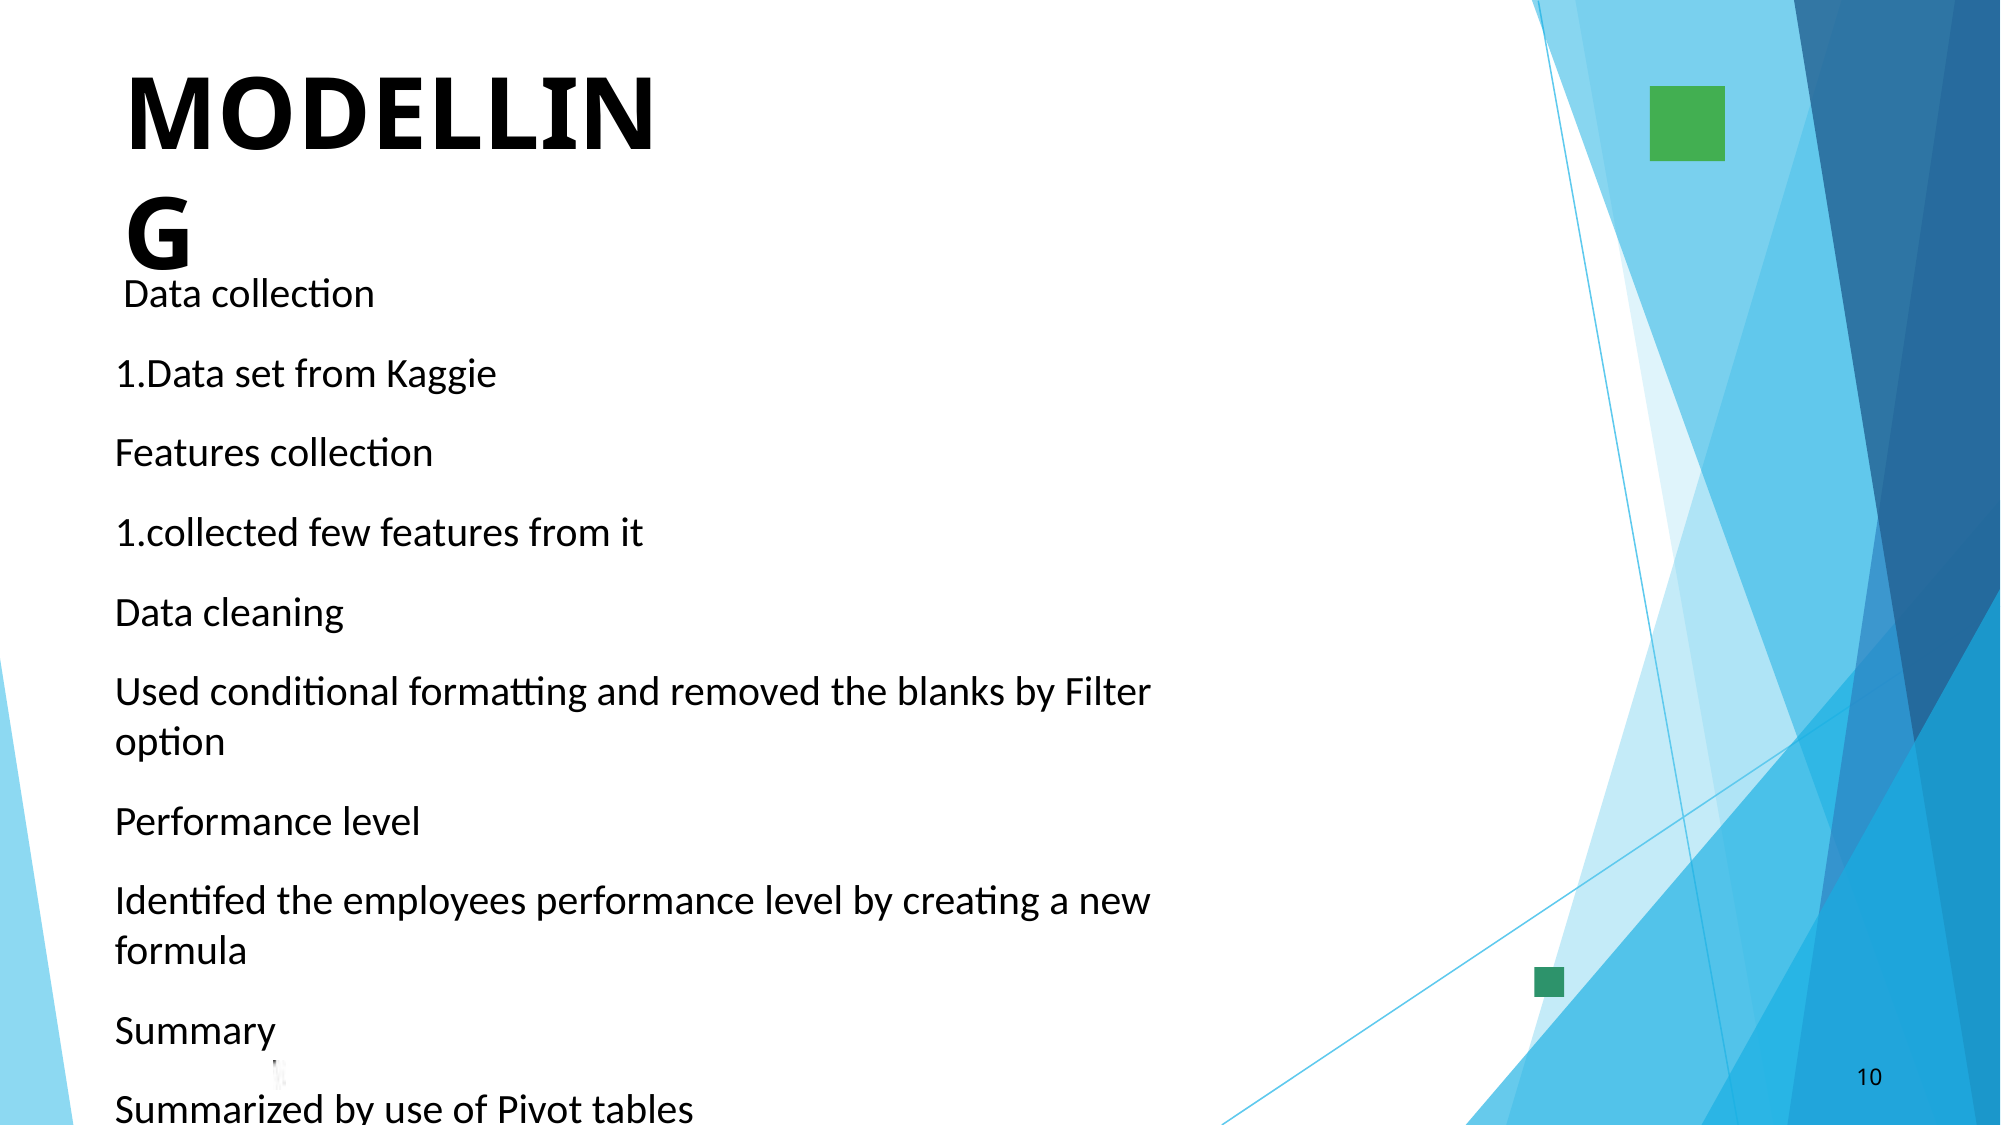

MODELLING
# Data collection
1.Data set from Kaggie
Features collection
1.collected few features from it
Data cleaning
Used conditional formatting and removed the blanks by Filter option
Performance level
Identifed the employees performance level by creating a new formula
Summary
Summarized by use of Pivot tables
Data Vizualization by Chart graph